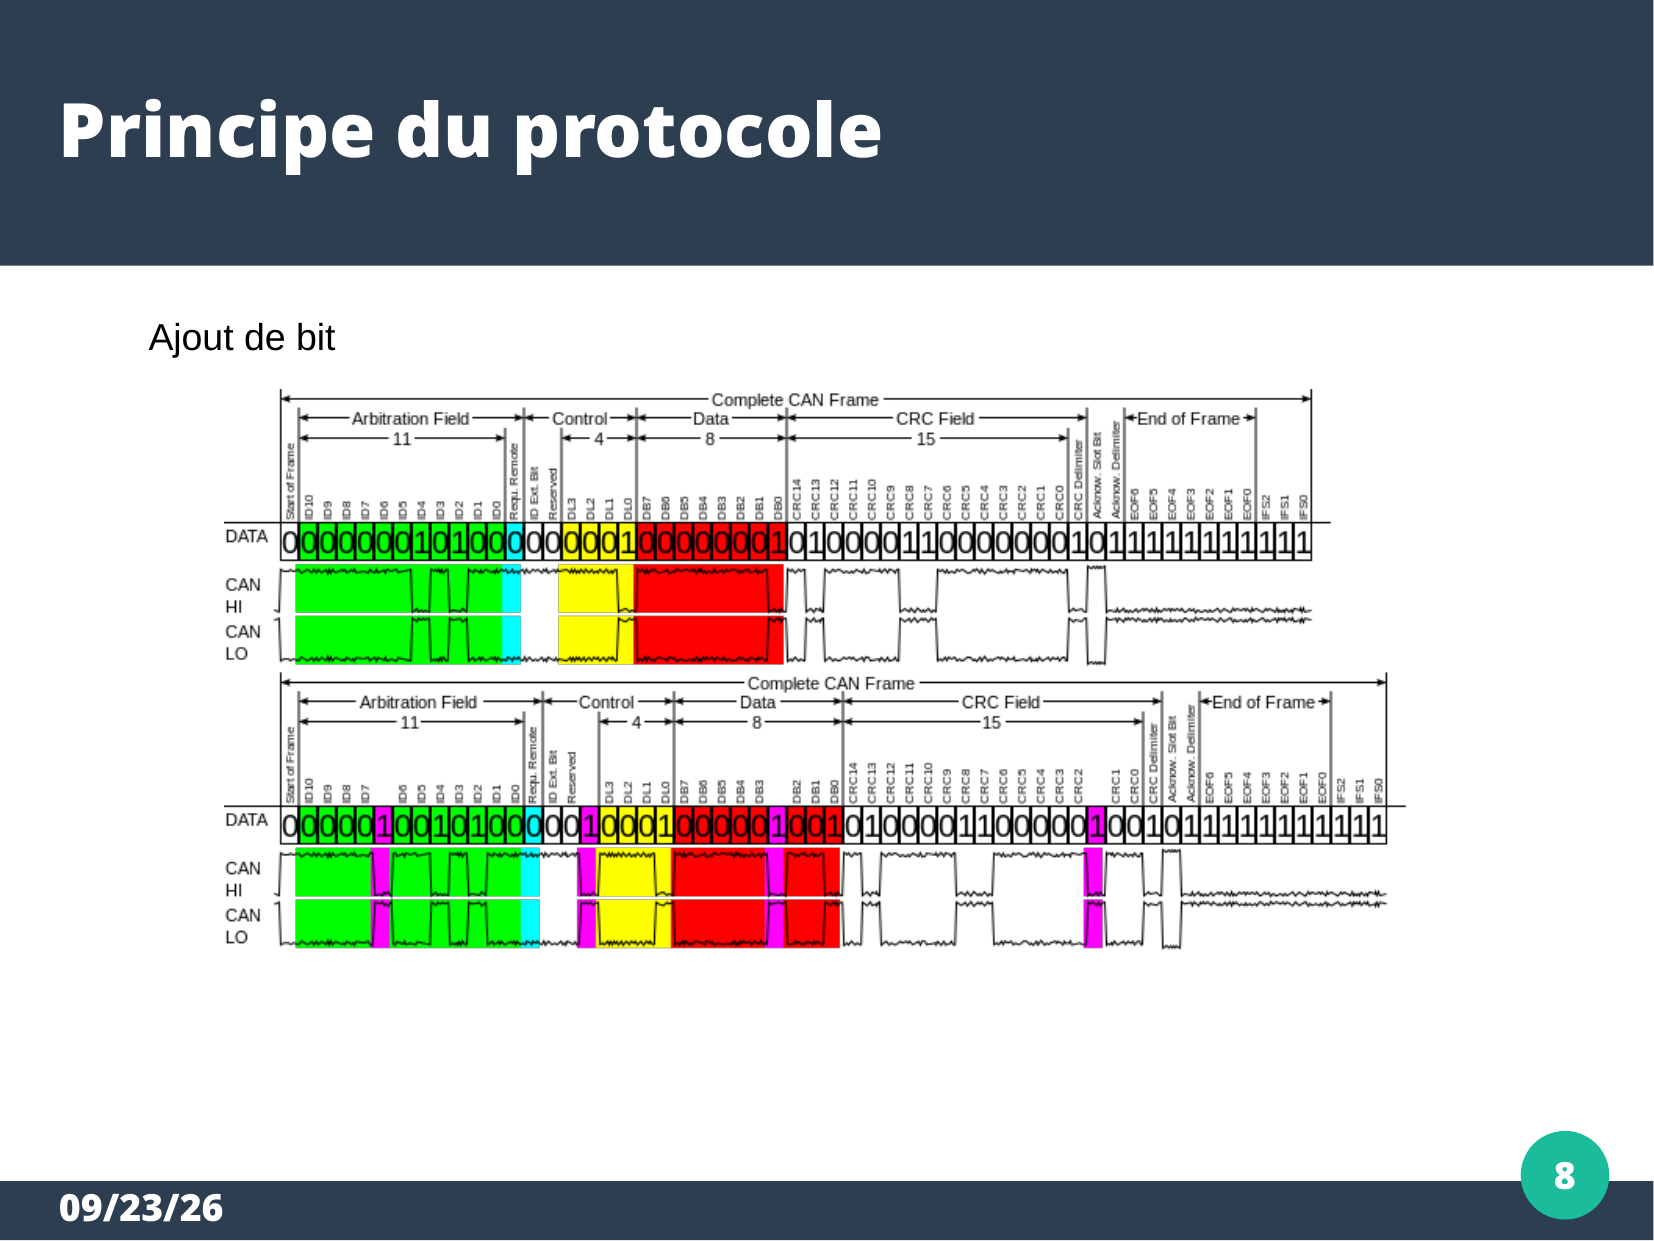

# Principe du protocole
Ajout de bit
8